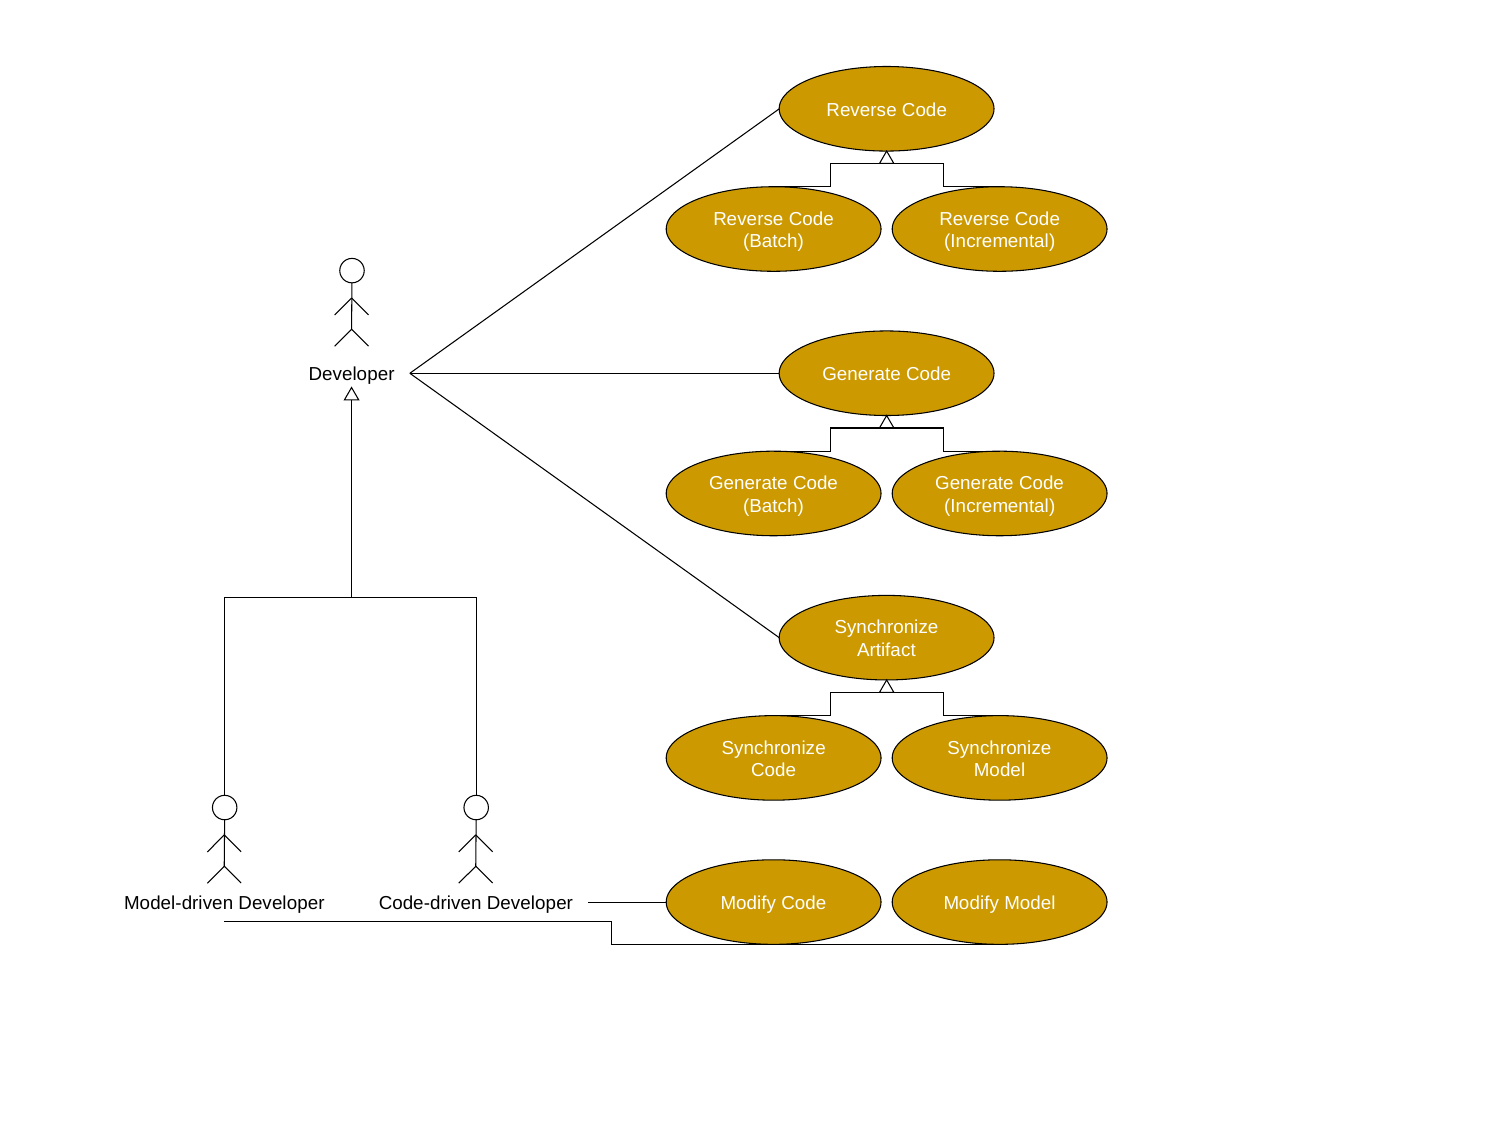

Reverse Code
Reverse Code (Batch)
Reverse Code (Incremental)
Developer
Generate Code
Generate Code (Batch)
Generate Code (Incremental)
Synchronize Artifact
Synchronize Code
Synchronize Model
Model-driven Developer
Code-driven Developer
Modify Code
Modify Model